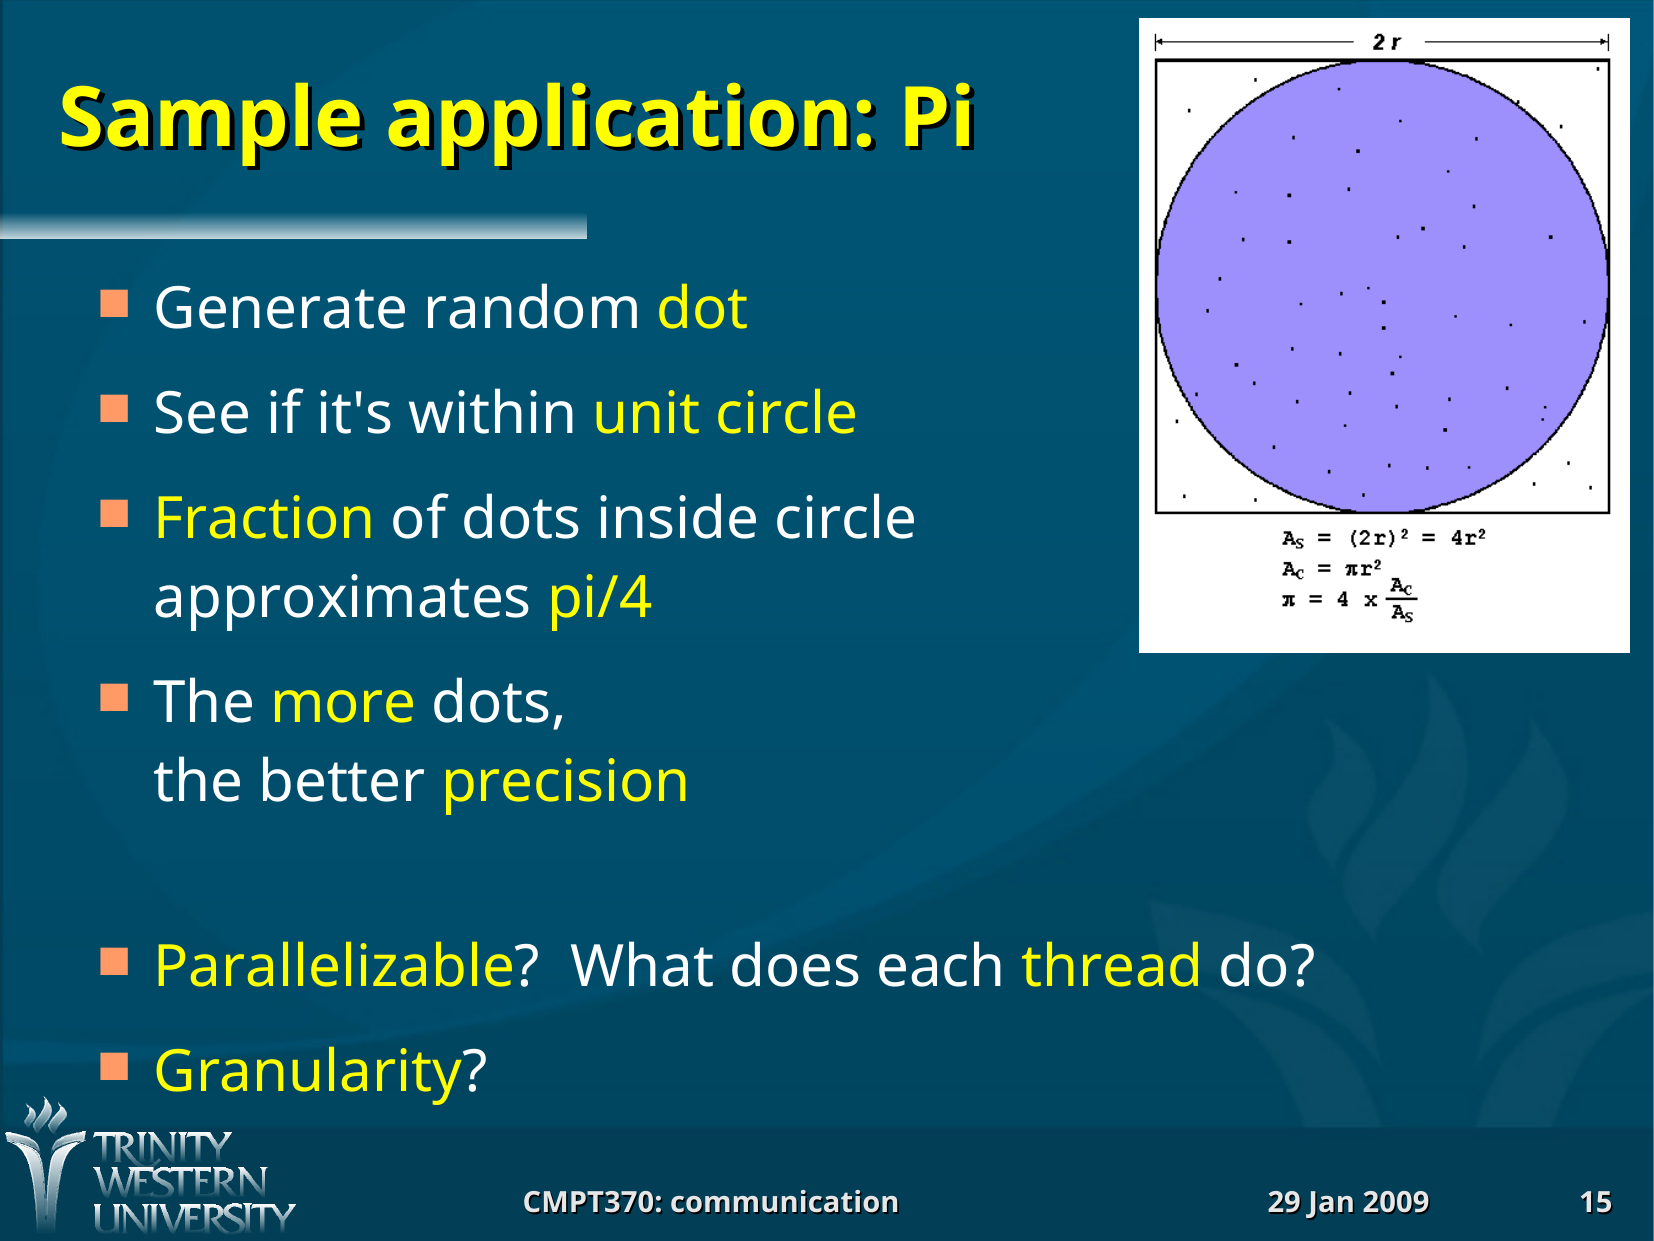

# Sample application: Pi
Generate random dot
See if it's within unit circle
Fraction of dots inside circle
approximates pi/4
The more dots,
the better precision
Parallelizable? What does each thread do?
Granularity?
CMPT370: communication
29 Jan 2009
15